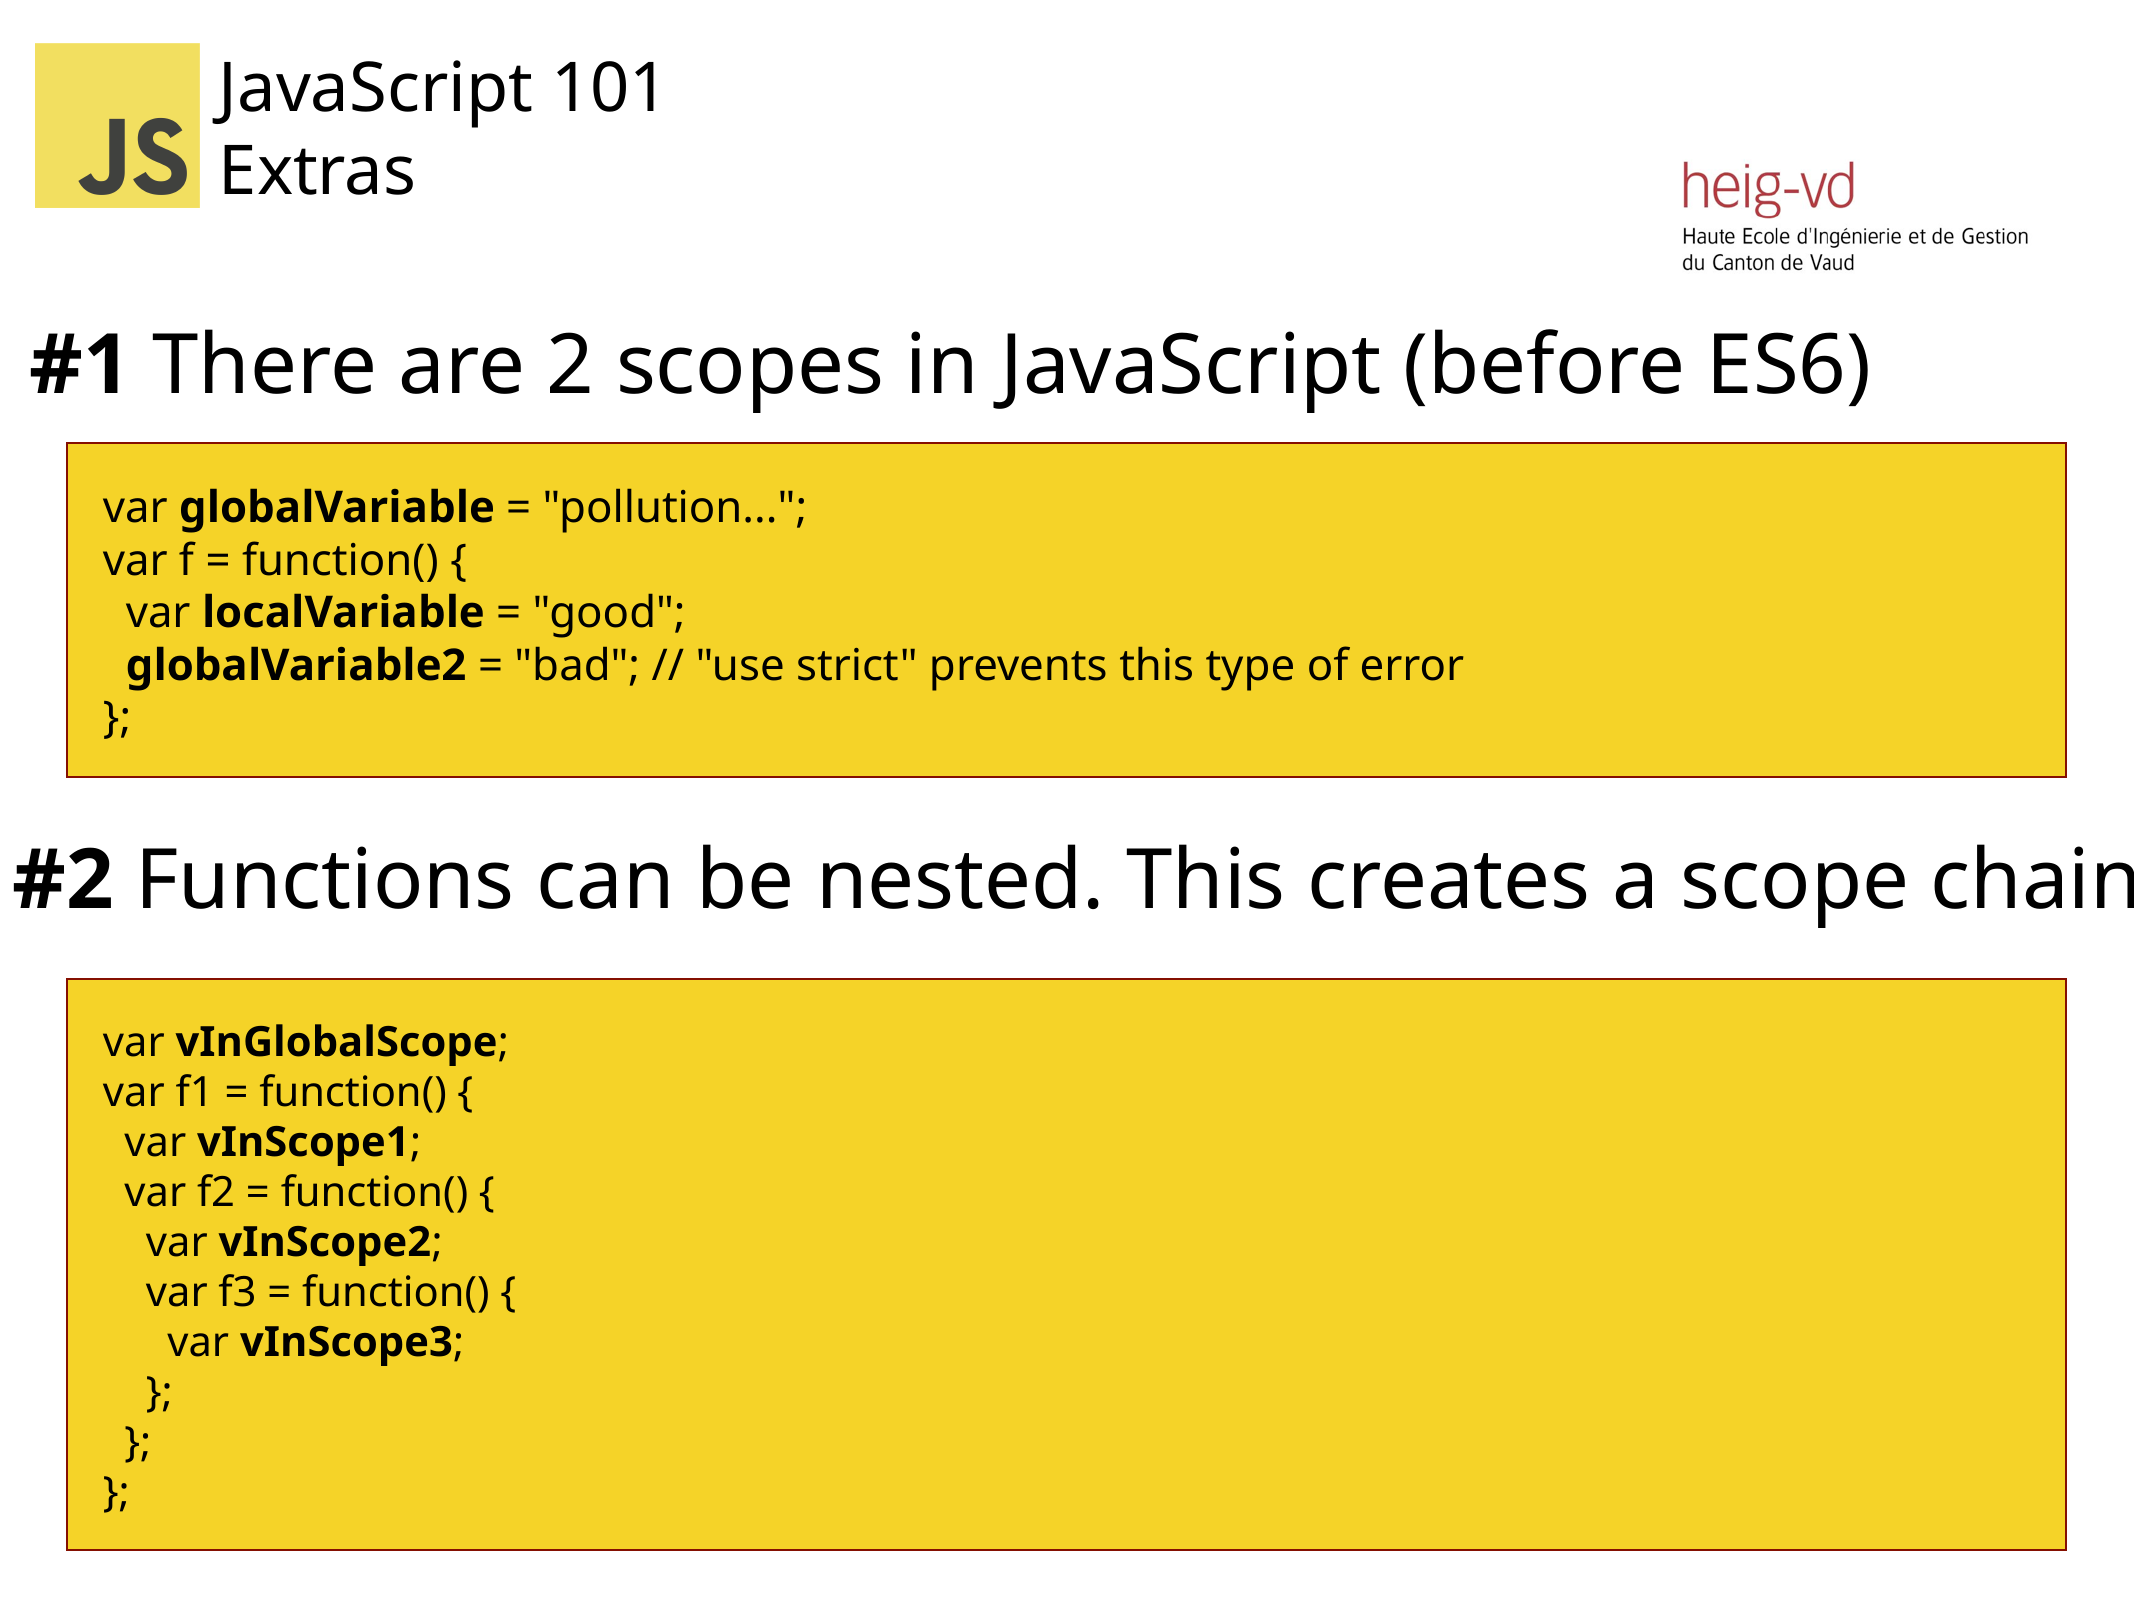

JavaScript 101
Extras
#1 There are 2 scopes in JavaScript (before ES6)
var globalVariable = "pollution...";
var f = function() {
 var localVariable = "good";
 globalVariable2 = "bad"; // "use strict" prevents this type of error
};
#2 Functions can be nested. This creates a scope chain.
var vInGlobalScope;
var f1 = function() {
 var vInScope1;
 var f2 = function() {
 var vInScope2;
 var f3 = function() {
 var vInScope3;
 };
 };
};